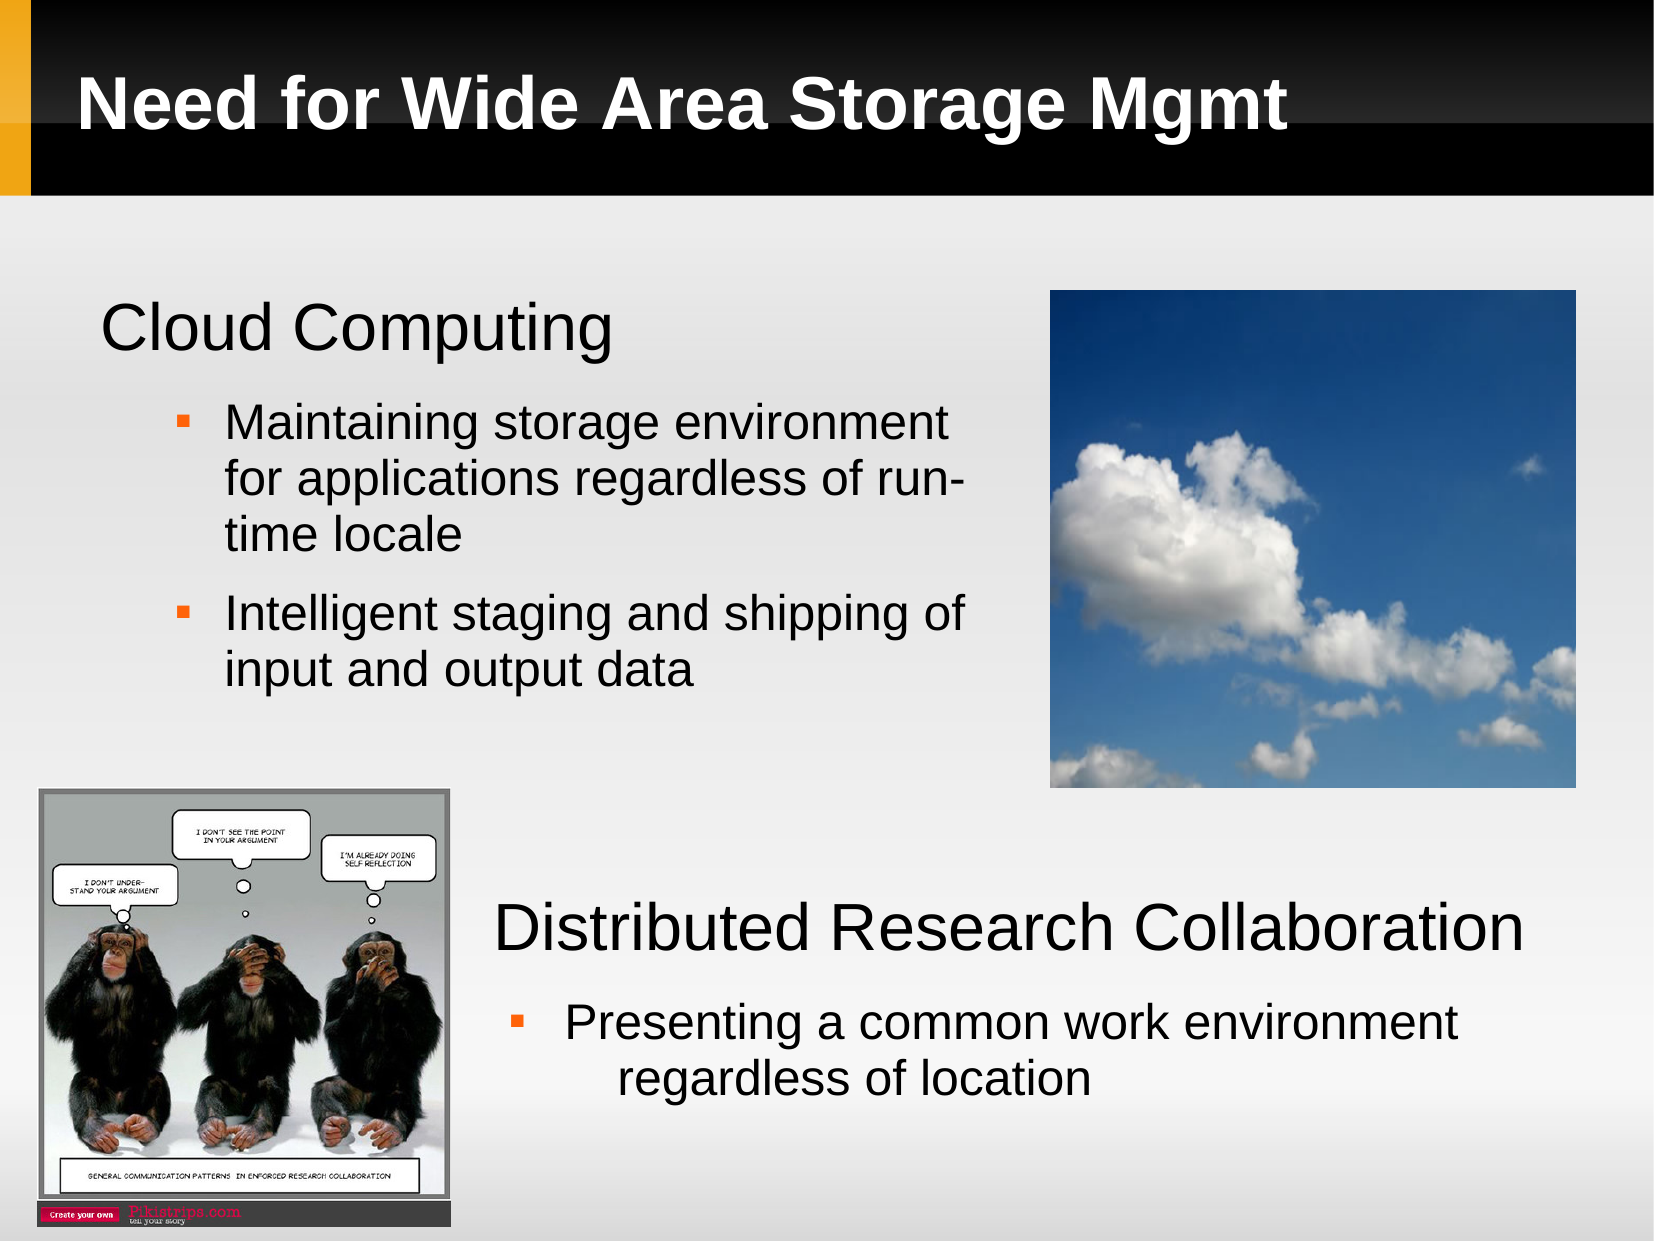

# Need for Wide Area Storage Mgmt
Cloud Computing
Maintaining storage environment for applications regardless of run-time locale
Intelligent staging and shipping of input and output data
Distributed Research Collaboration
Presenting a common work environment regardless of location